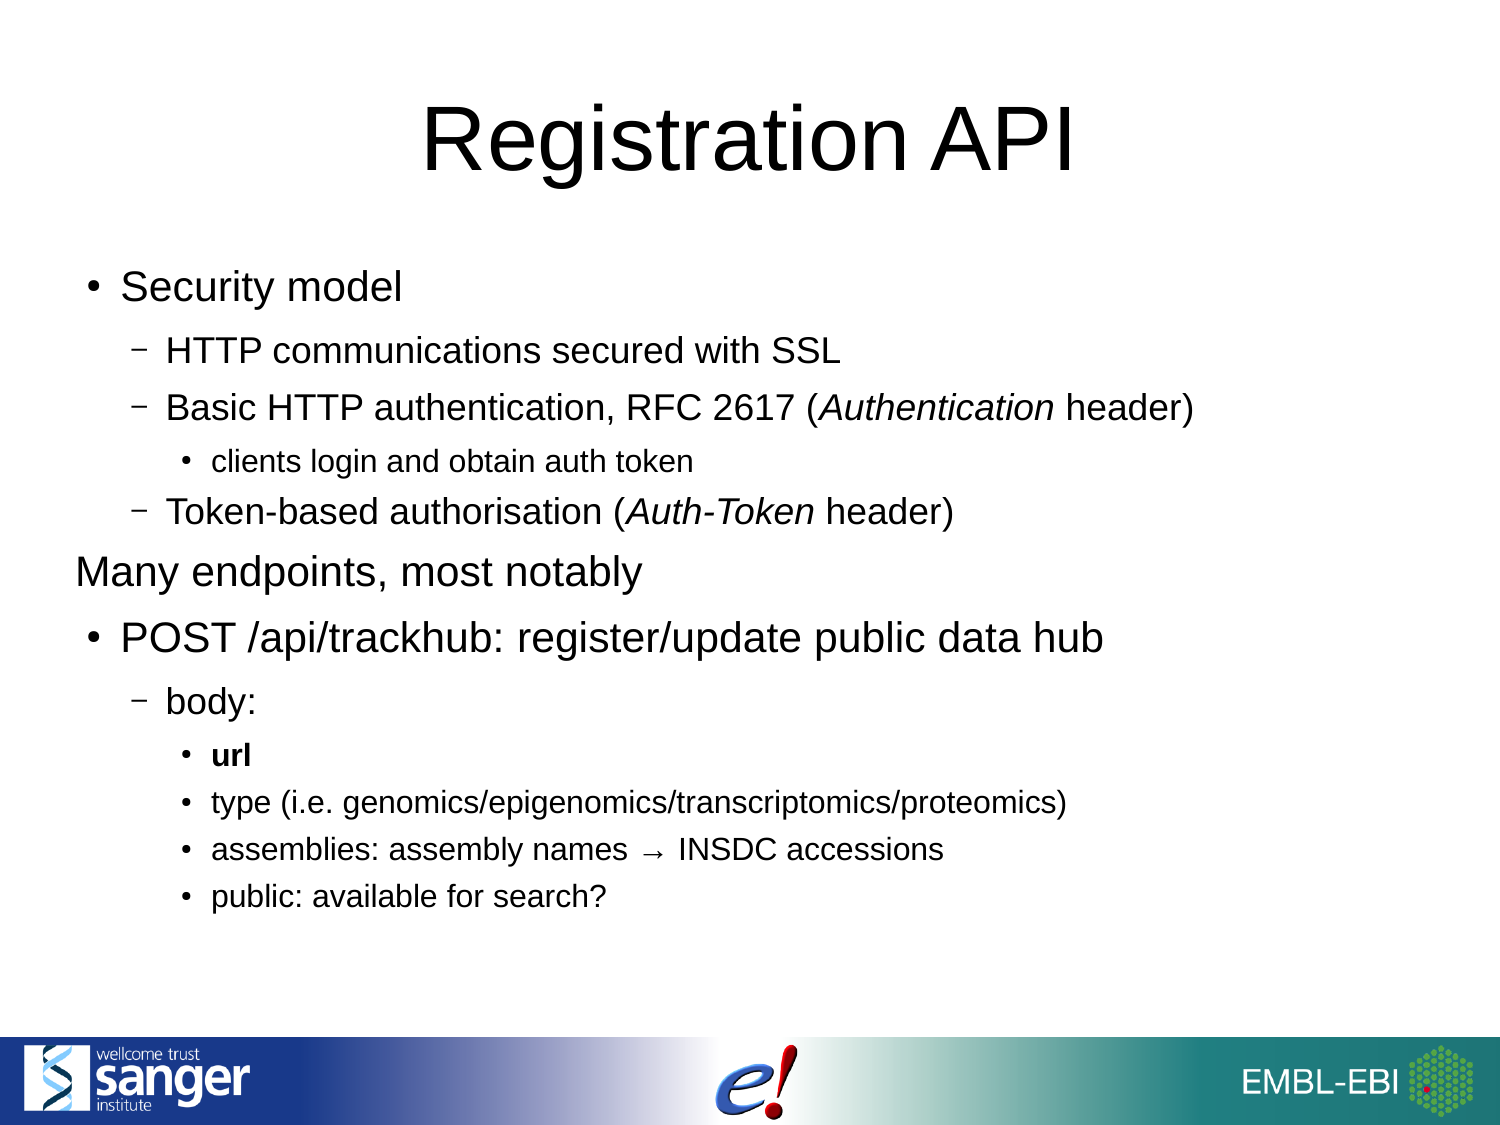

# Registration API
Security model
HTTP communications secured with SSL
Basic HTTP authentication, RFC 2617 (Authentication header)
clients login and obtain auth token
Token-based authorisation (Auth-Token header)
Many endpoints, most notably
POST /api/trackhub: register/update public data hub
body:
url
type (i.e. genomics/epigenomics/transcriptomics/proteomics)
assemblies: assembly names → INSDC accessions
public: available for search?